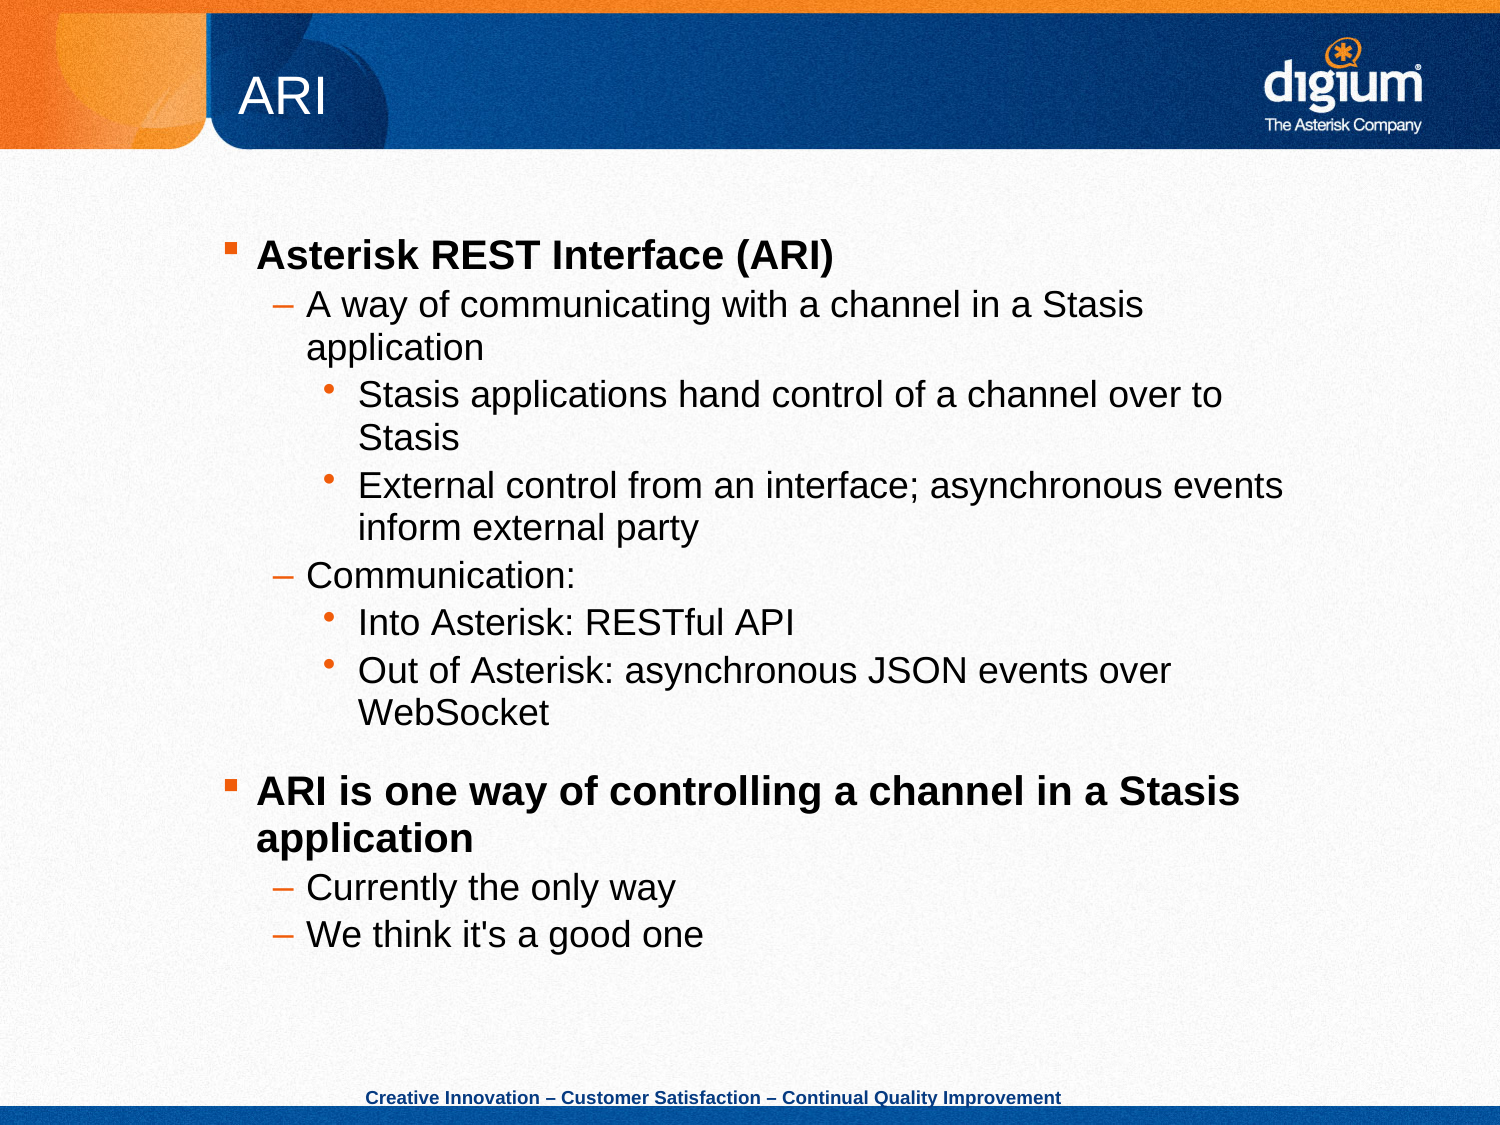

# ARI
Asterisk REST Interface (ARI)
A way of communicating with a channel in a Stasis application
Stasis applications hand control of a channel over to Stasis
External control from an interface; asynchronous events inform external party
Communication:
Into Asterisk: RESTful API
Out of Asterisk: asynchronous JSON events over WebSocket
ARI is one way of controlling a channel in a Stasis application
Currently the only way
We think it's a good one